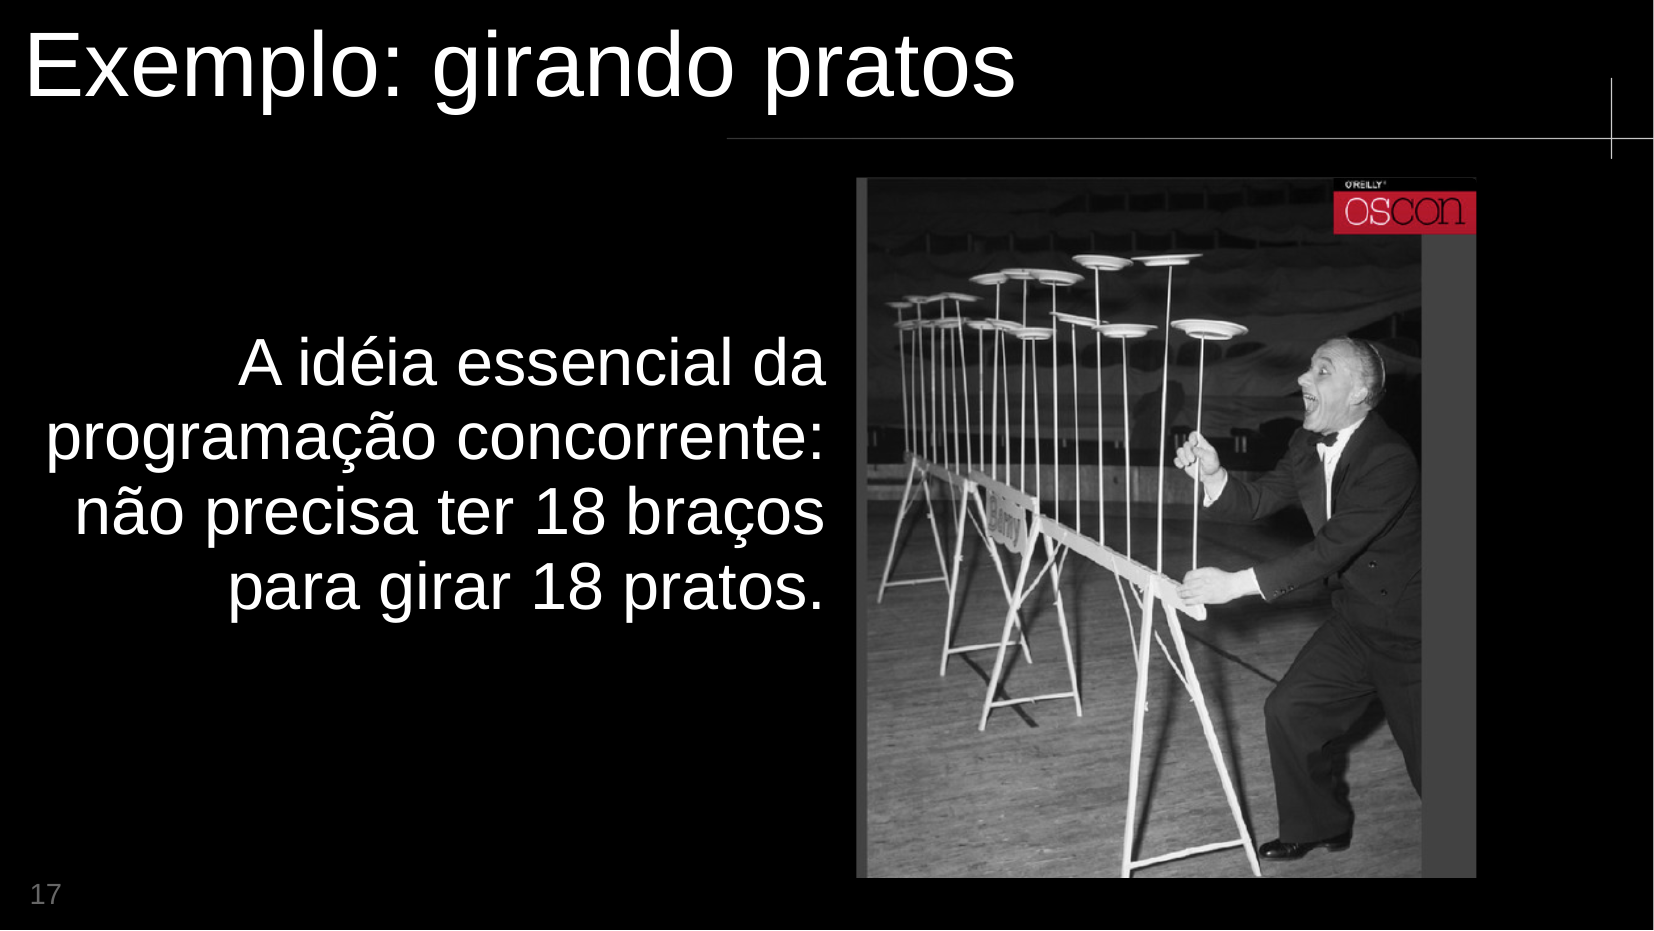

# Exemplo: girando pratos
A idéia essencial da programação concorrente:
não precisa ter 18 braços para girar 18 pratos.
17